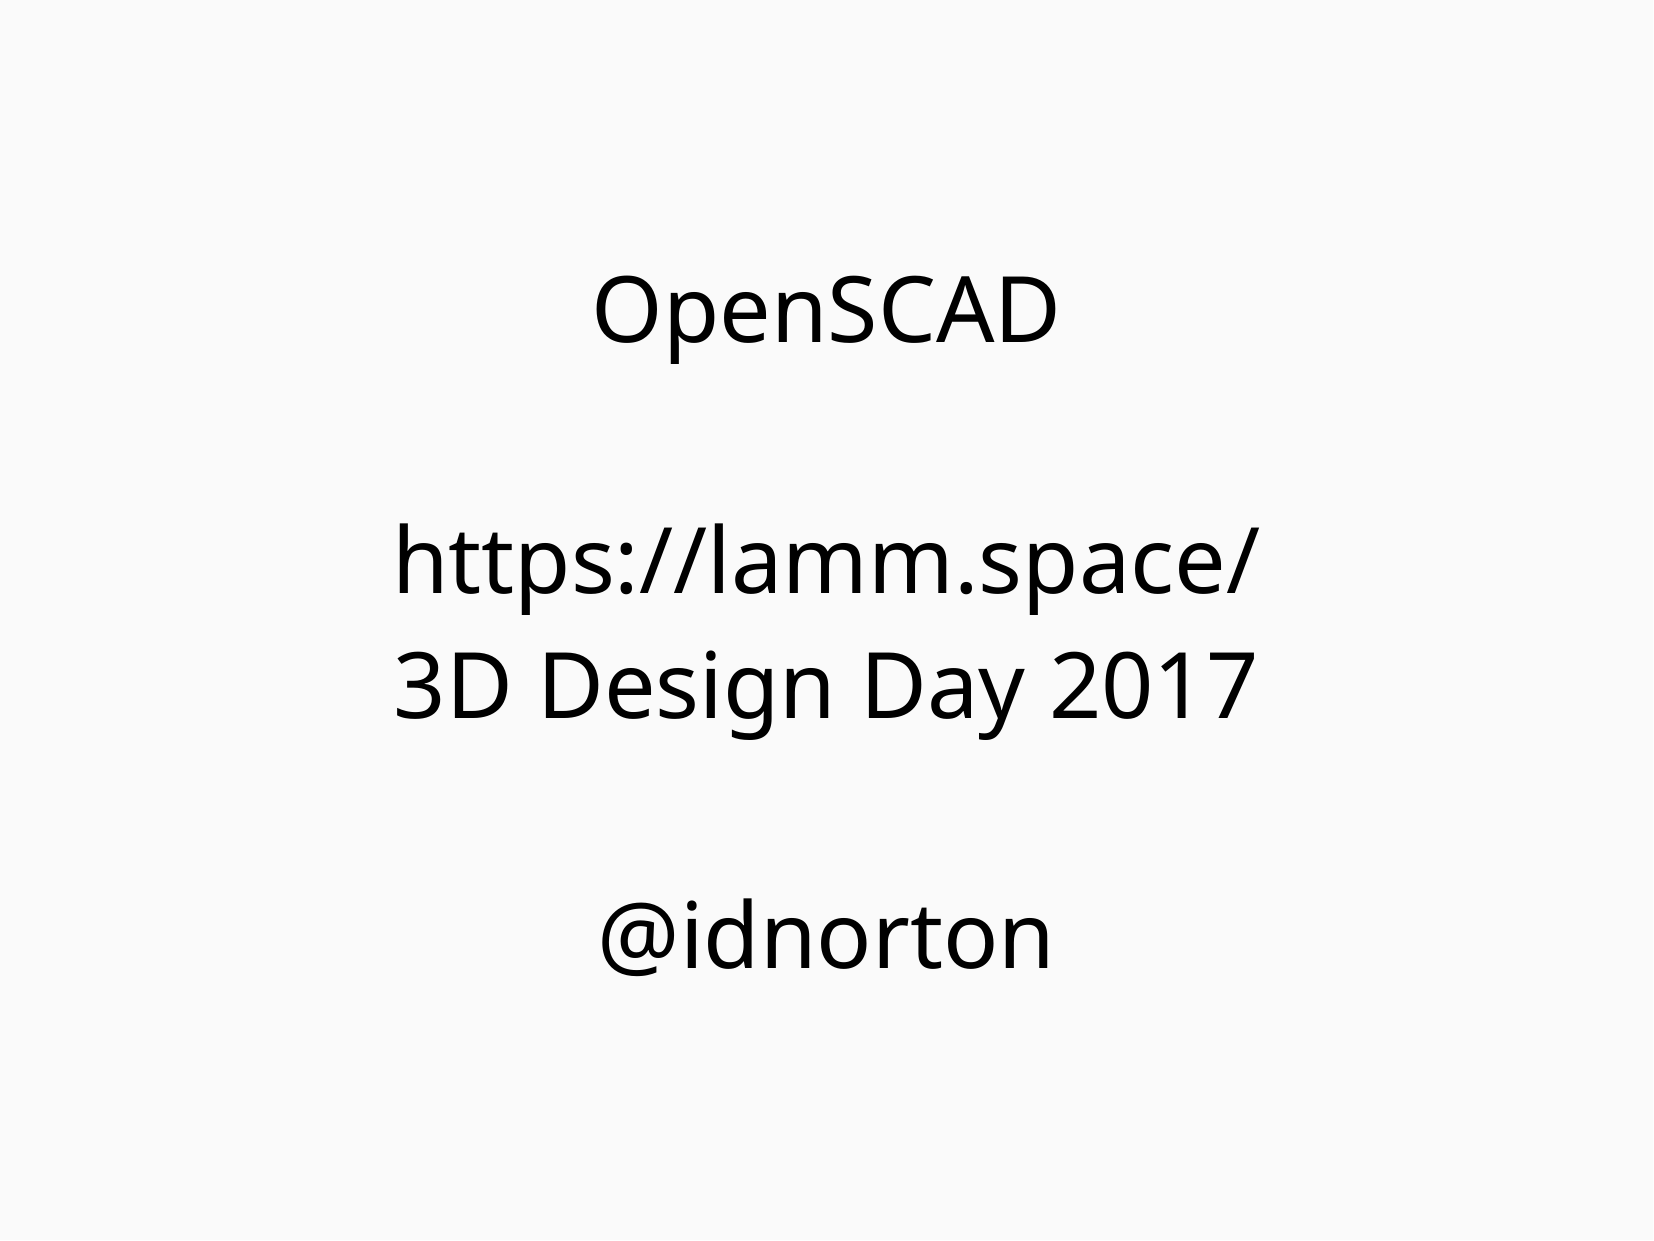

# OpenSCAD
https://lamm.space/
3D Design Day 2017
@idnorton